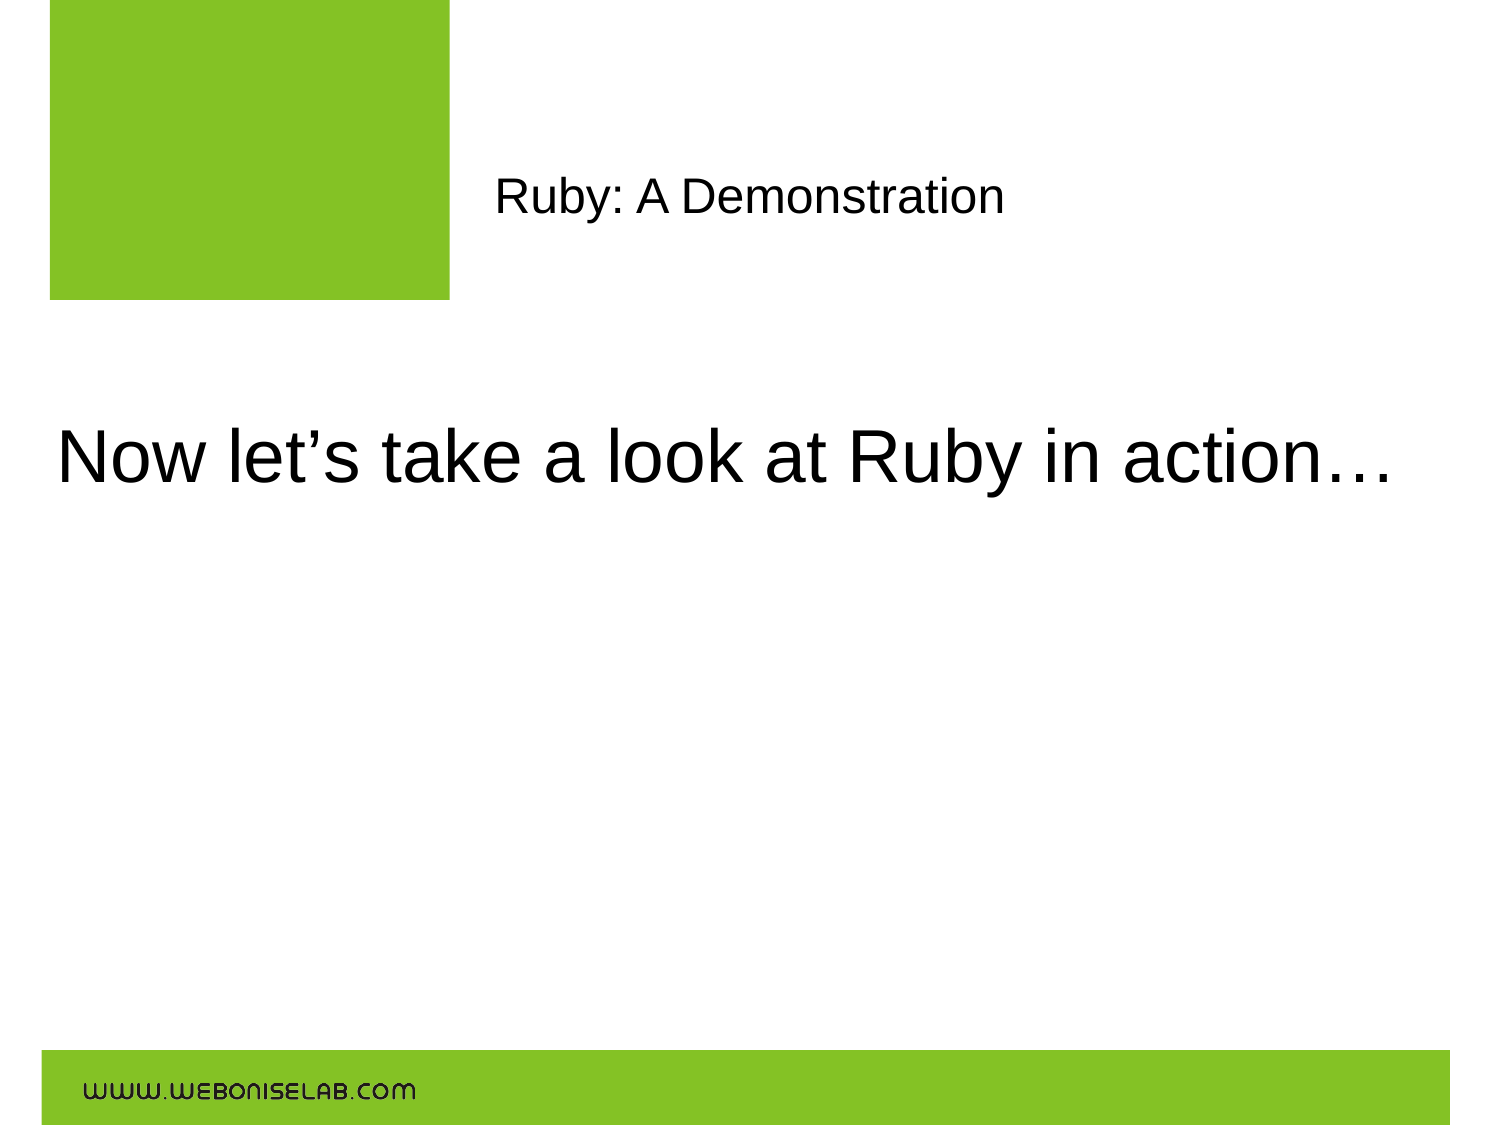

# Ruby: A Demonstration
Now let’s take a look at Ruby in action…